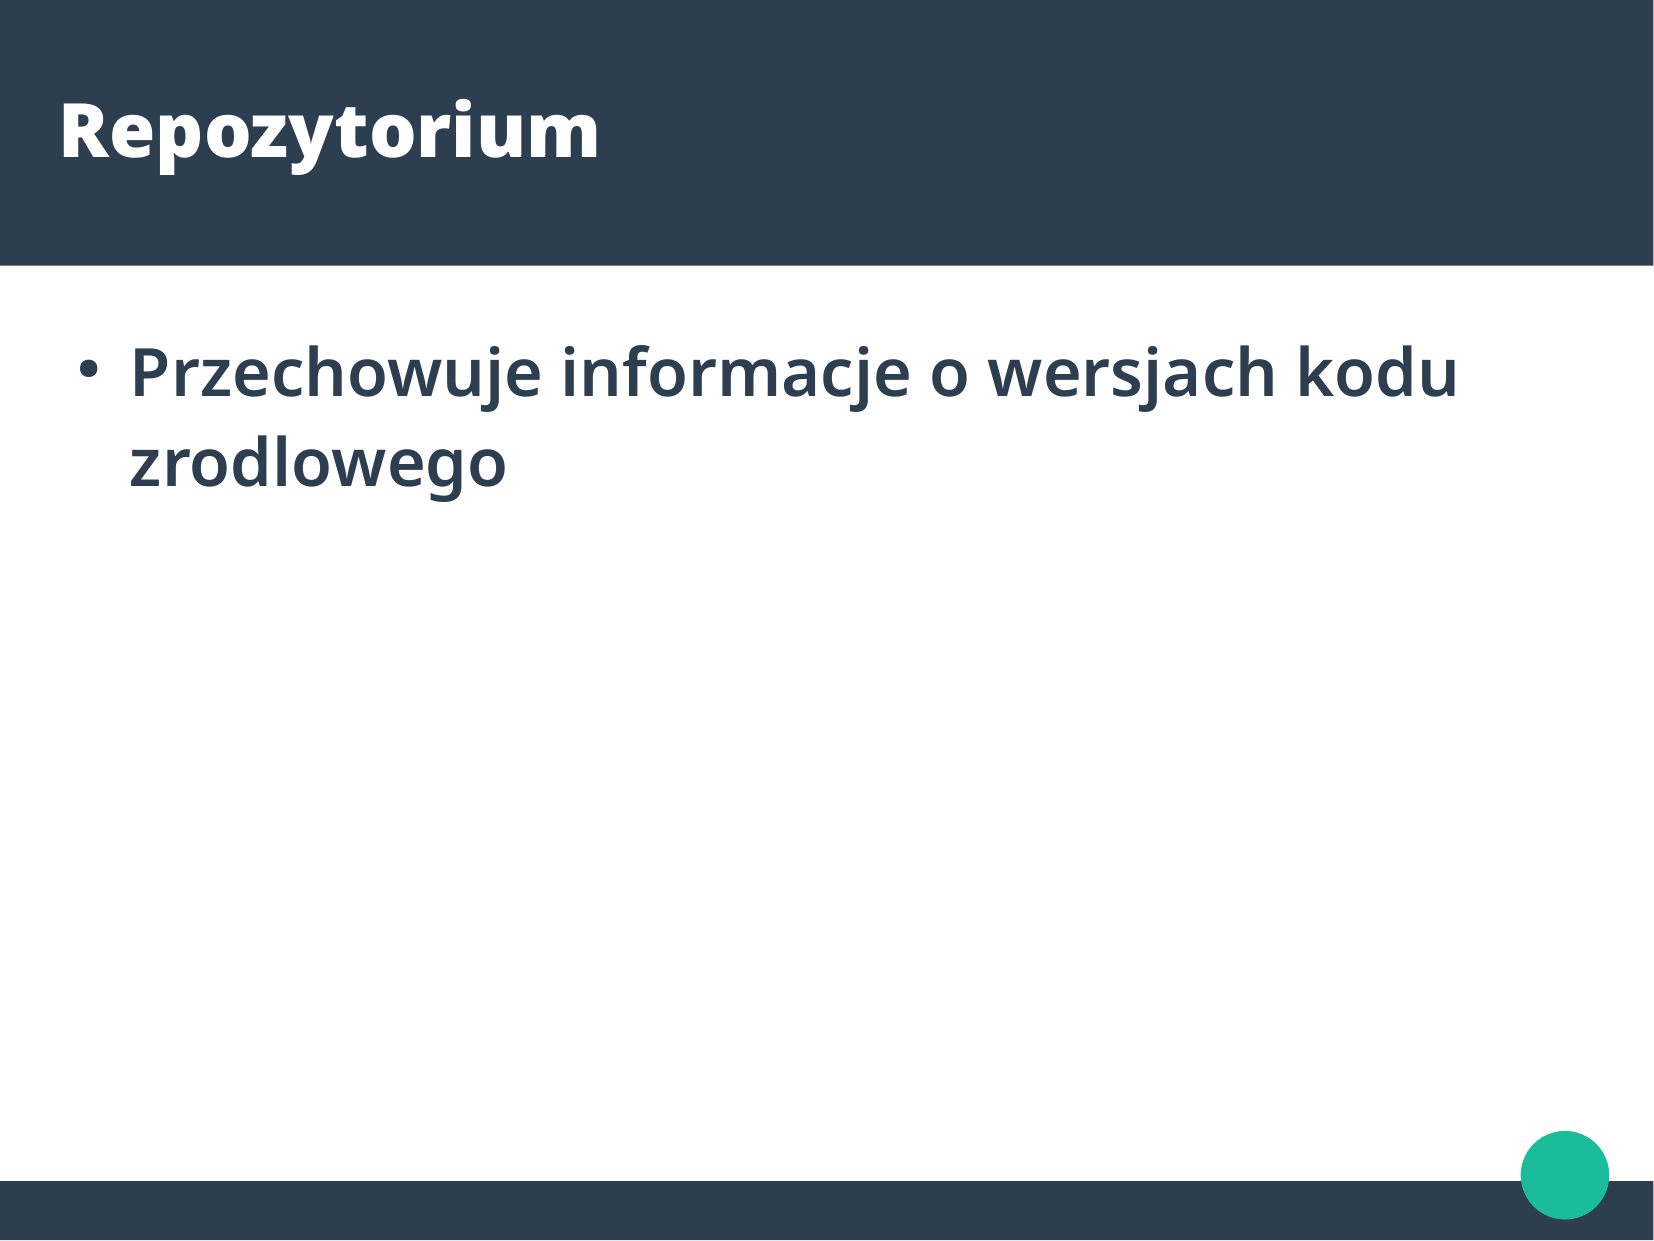

# Repozytorium
Przechowuje informacje o wersjach kodu zrodlowego